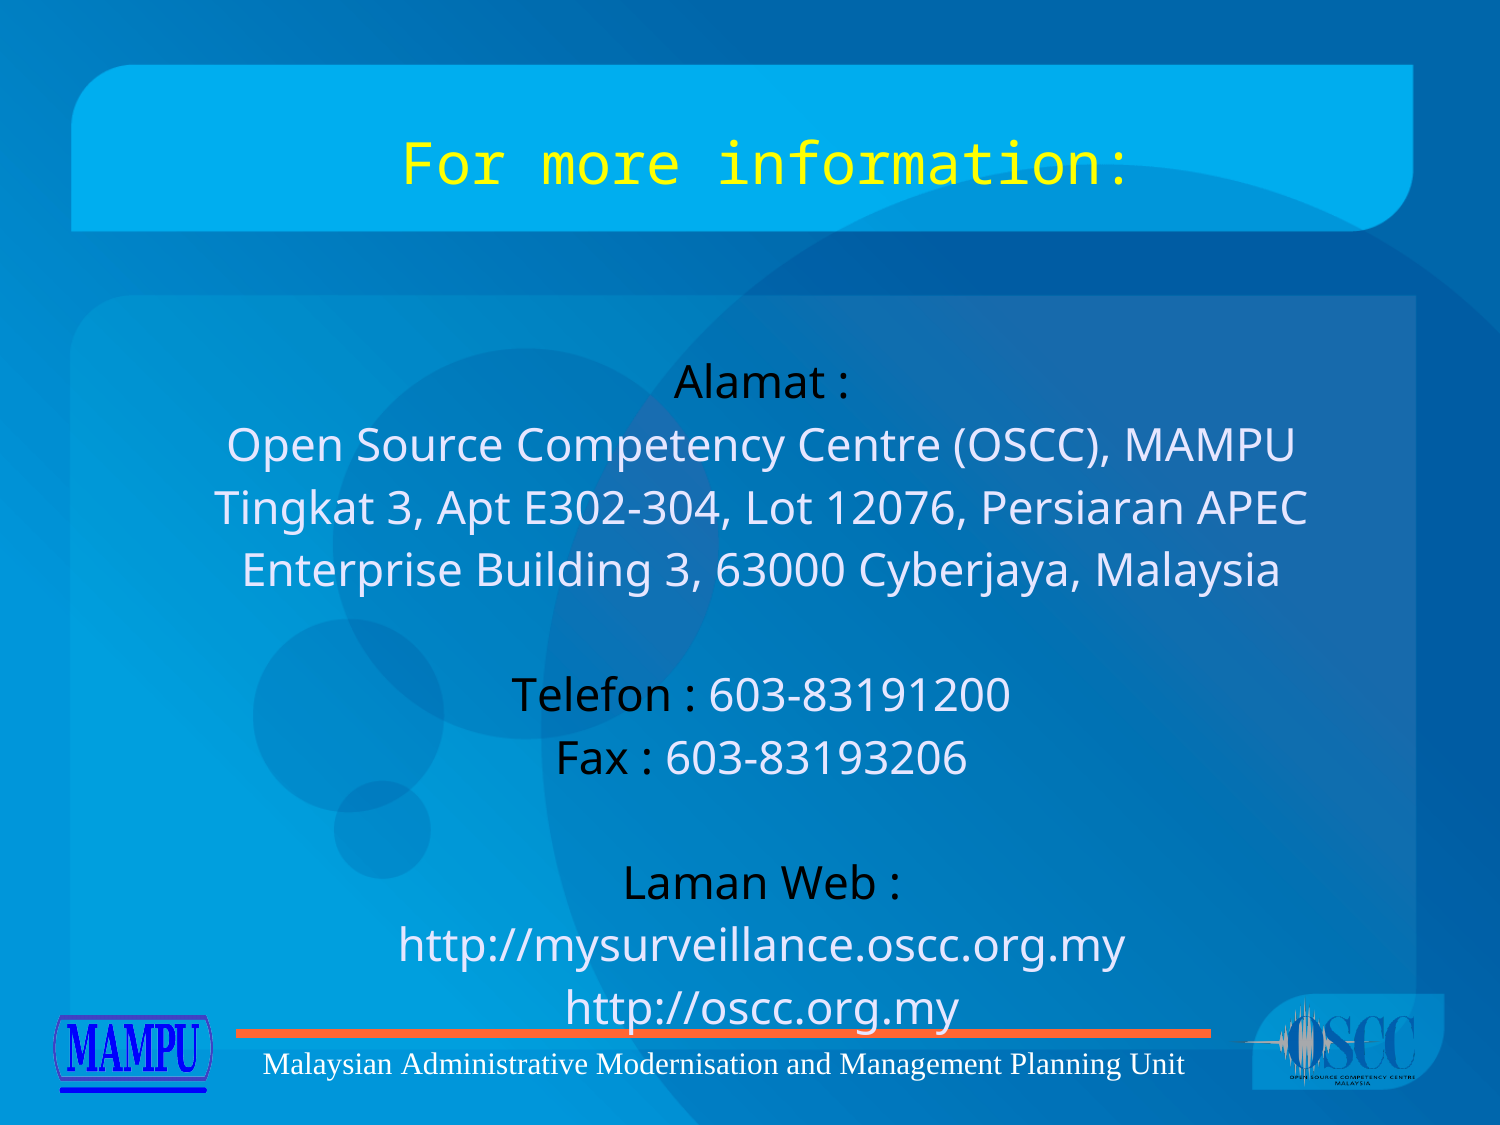

For more information:
Alamat :
Open Source Competency Centre (OSCC), MAMPU
Tingkat 3, Apt E302-304, Lot 12076, Persiaran APEC
Enterprise Building 3, 63000 Cyberjaya, Malaysia
Telefon : 603-83191200
Fax : 603-83193206
Laman Web :
http://mysurveillance.oscc.org.my
http://oscc.org.my
Malaysian Administrative Modernisation and Management Planning Unit